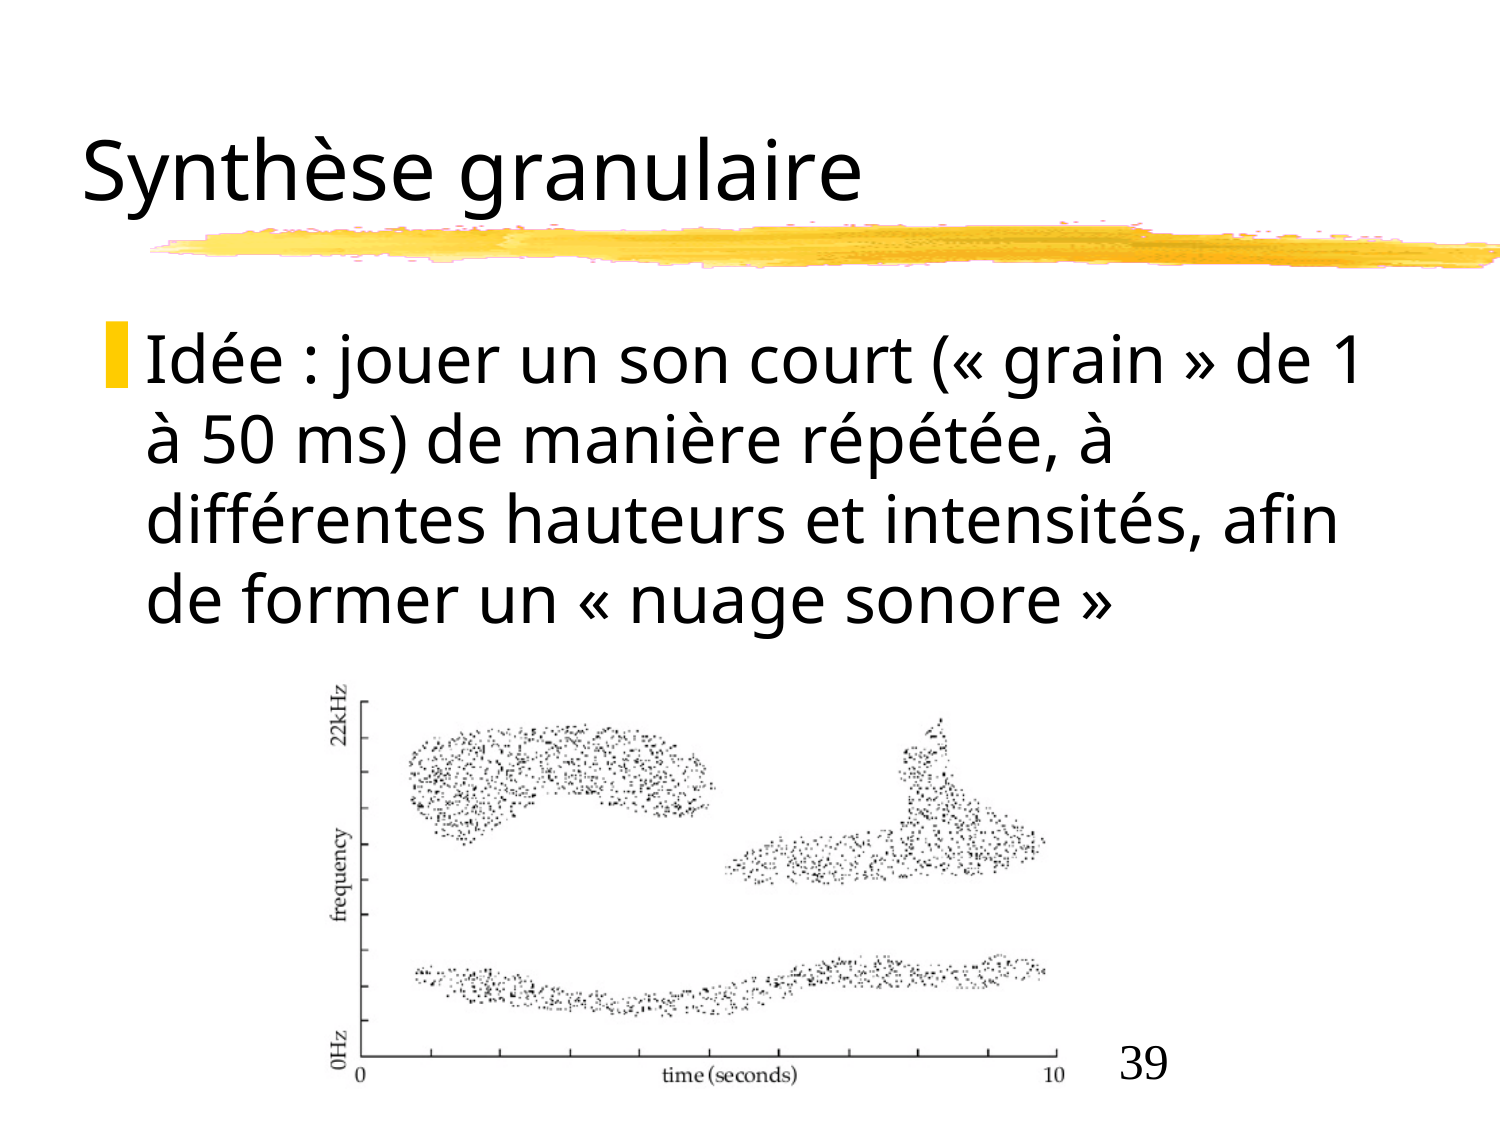

# Synthèse granulaire
Idée : jouer un son court (« grain » de 1 à 50 ms) de manière répétée, à différentes hauteurs et intensités, afin de former un « nuage sonore »
39